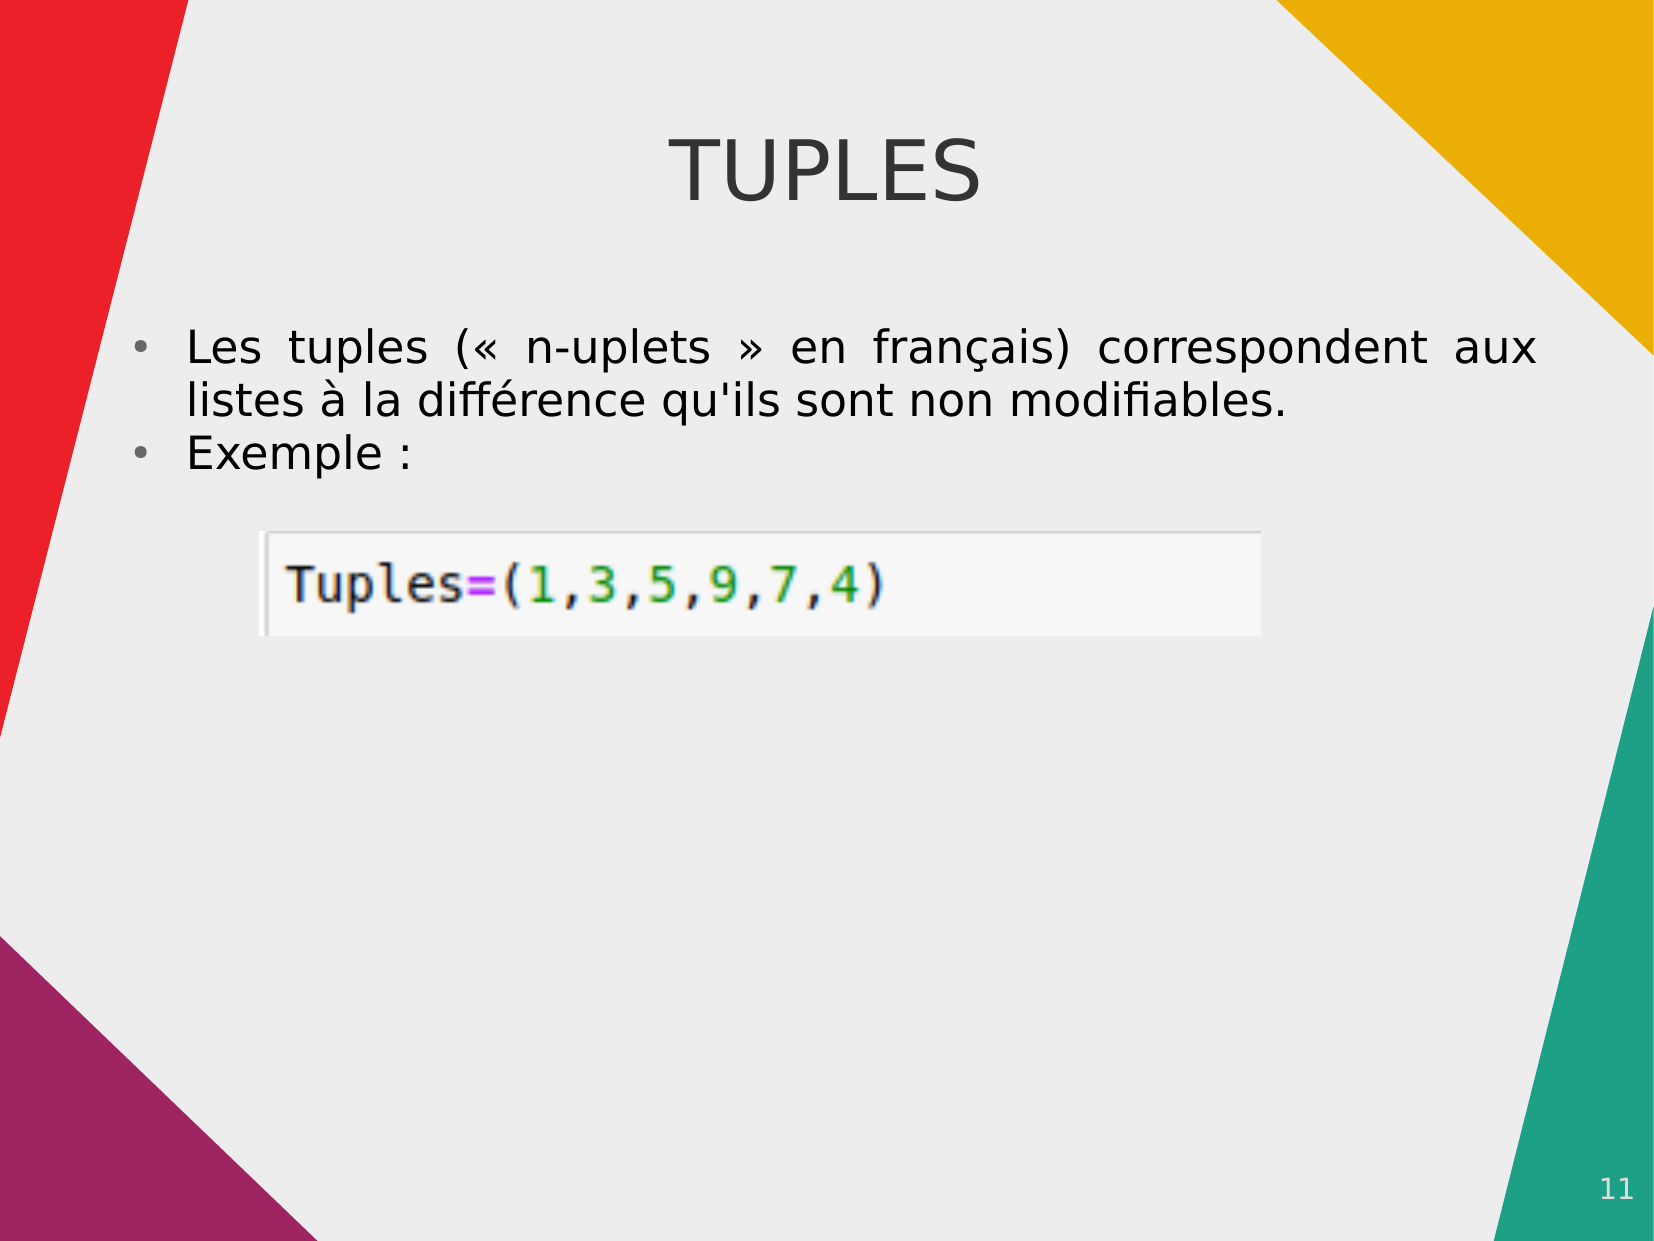

# TUPLES
Les tuples (« n-uplets » en français) correspondent aux listes à la différence qu'ils sont non modifiables.
Exemple :
11